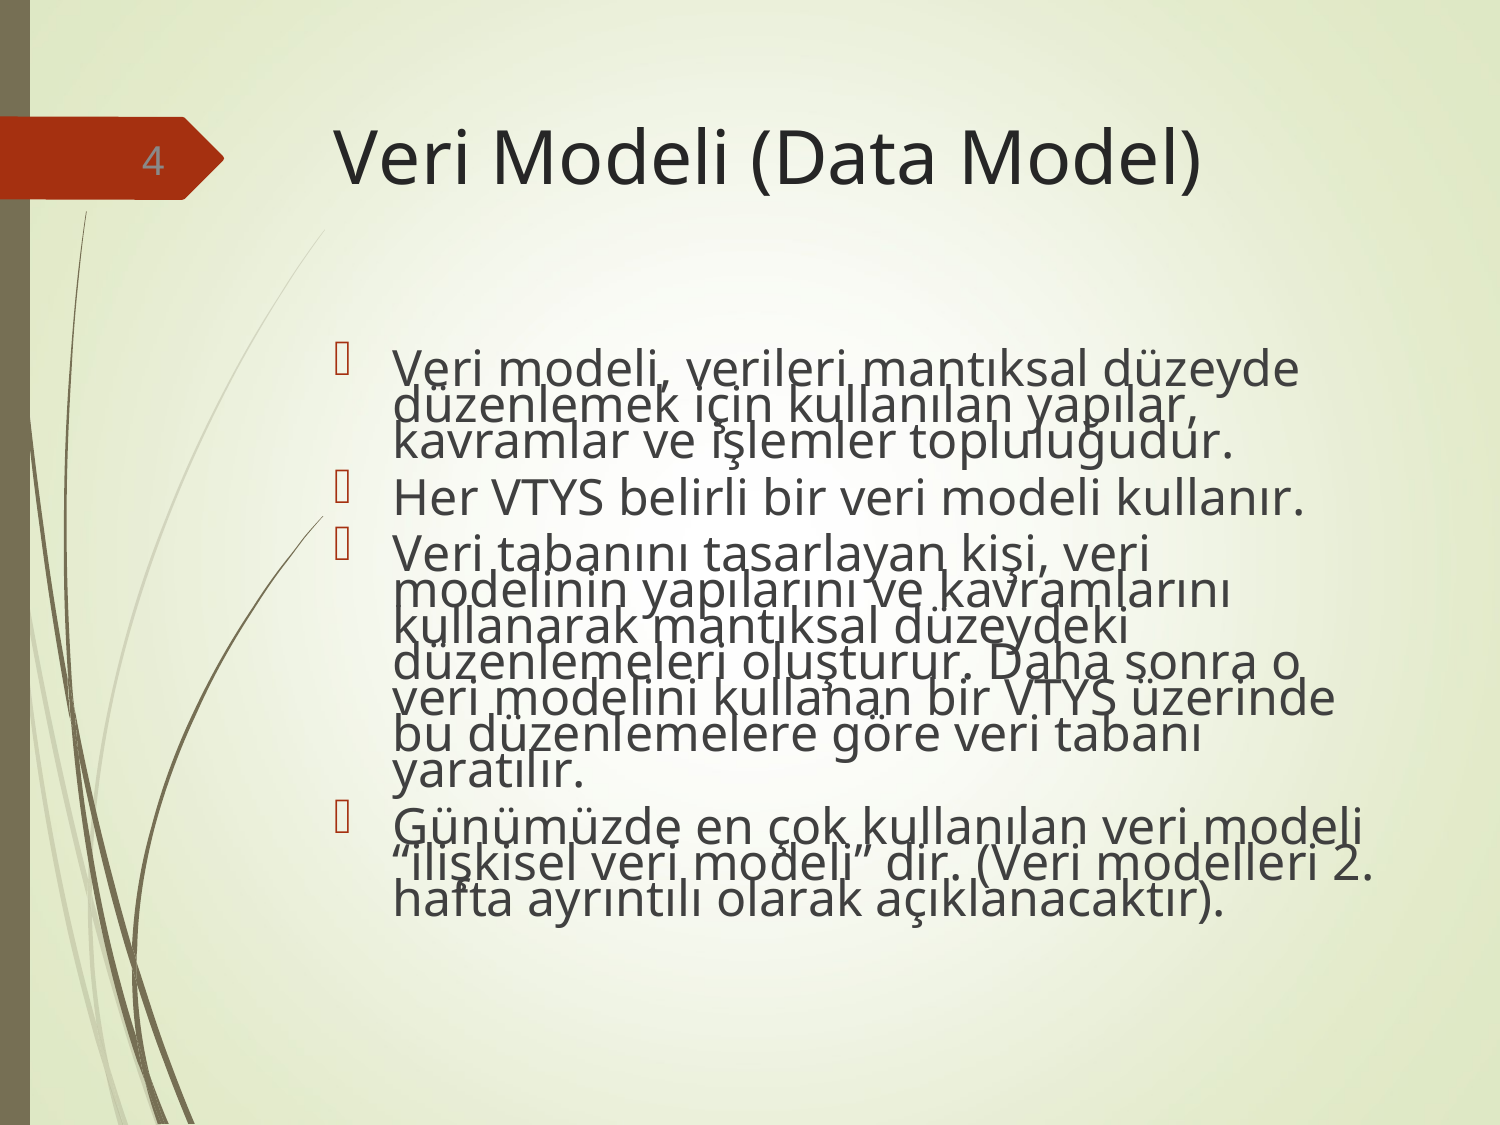

Veri Modeli (Data Model)
Veri modeli, verileri mantıksal düzeyde düzenlemek için kullanılan yapılar, kavramlar ve işlemler topluluğudur.
Her VTYS belirli bir veri modeli kullanır.
Veri tabanını tasarlayan kişi, veri modelinin yapılarını ve kavramlarını kullanarak mantıksal düzeydeki düzenlemeleri oluşturur. Daha sonra o veri modelini kullanan bir VTYS üzerinde bu düzenlemelere göre veri tabanı yaratılır.
Günümüzde en çok kullanılan veri modeli “ilişkisel veri modeli” dir. (Veri modelleri 2. hafta ayrıntılı olarak açıklanacaktır).